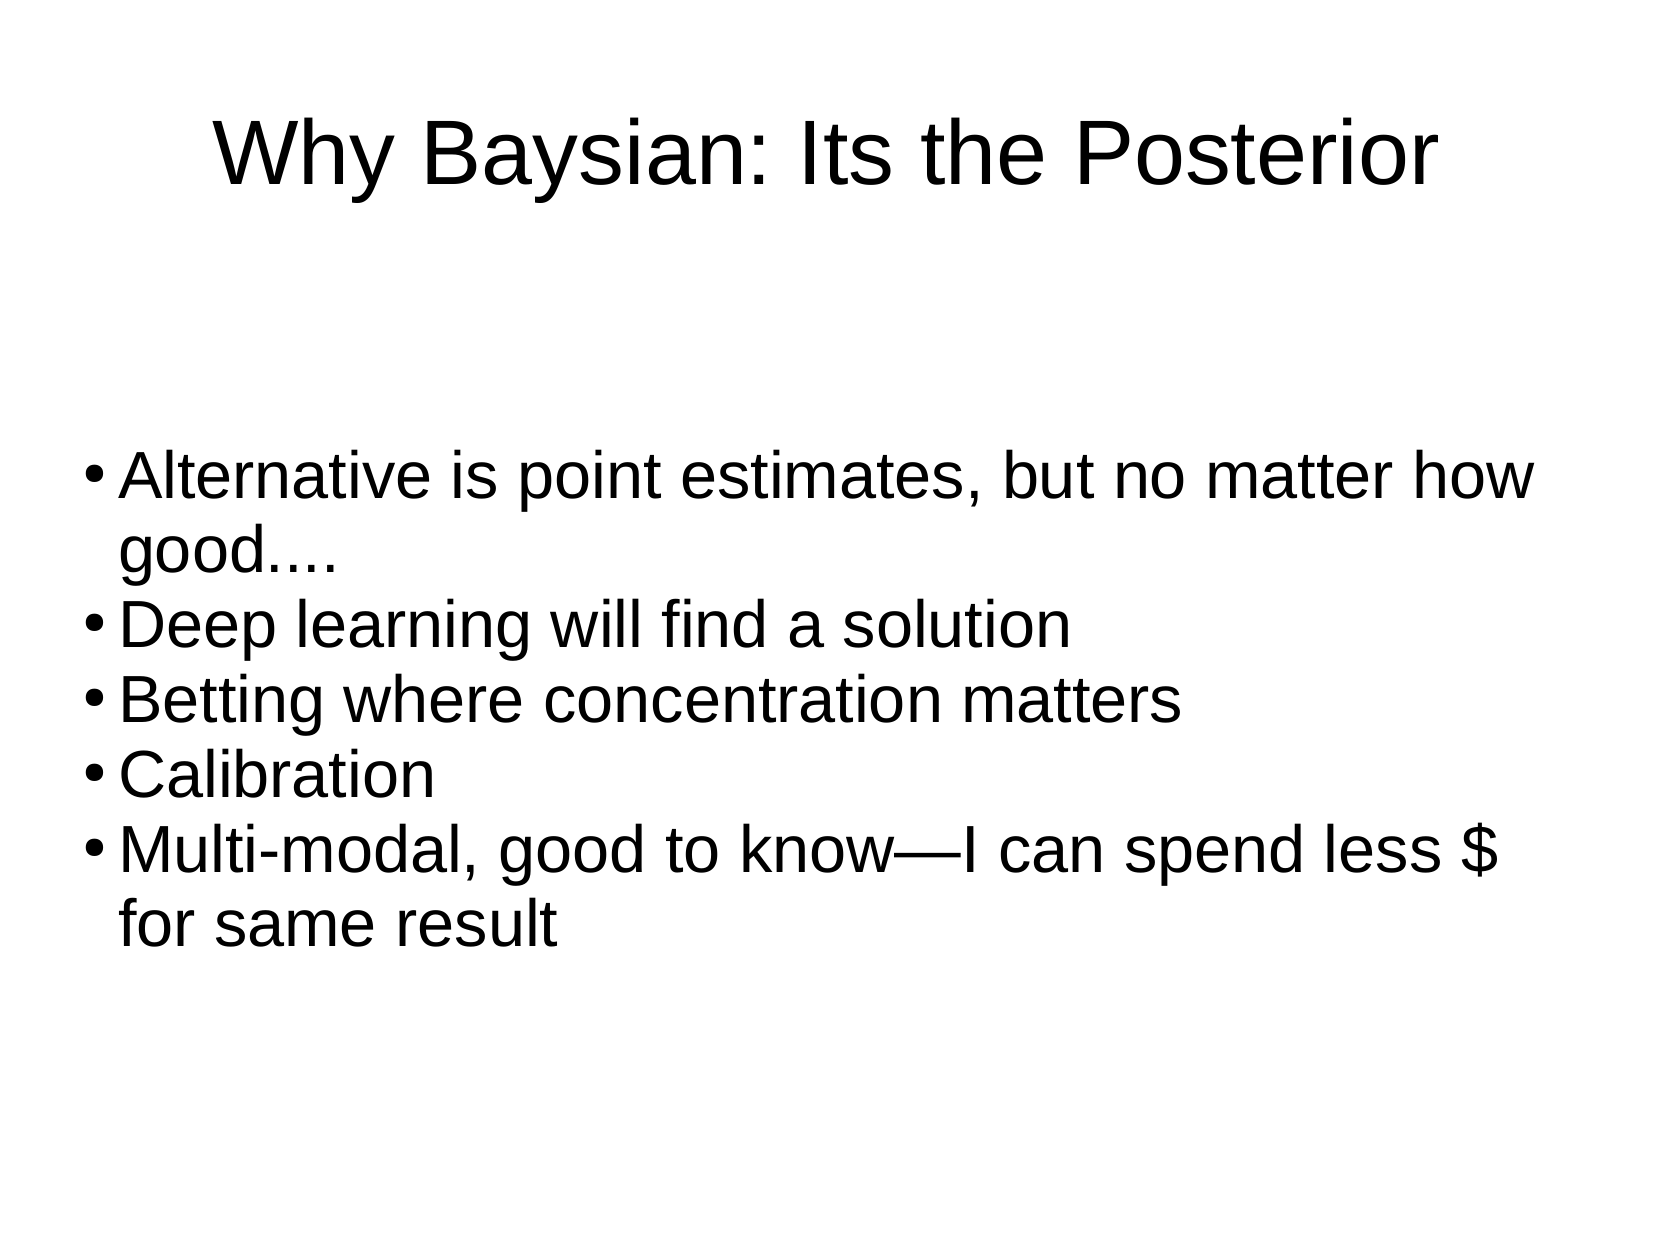

# Why Baysian: Its the Posterior
Alternative is point estimates, but no matter how good....
Deep learning will find a solution
Betting where concentration matters
Calibration
Multi-modal, good to know—I can spend less $ for same result